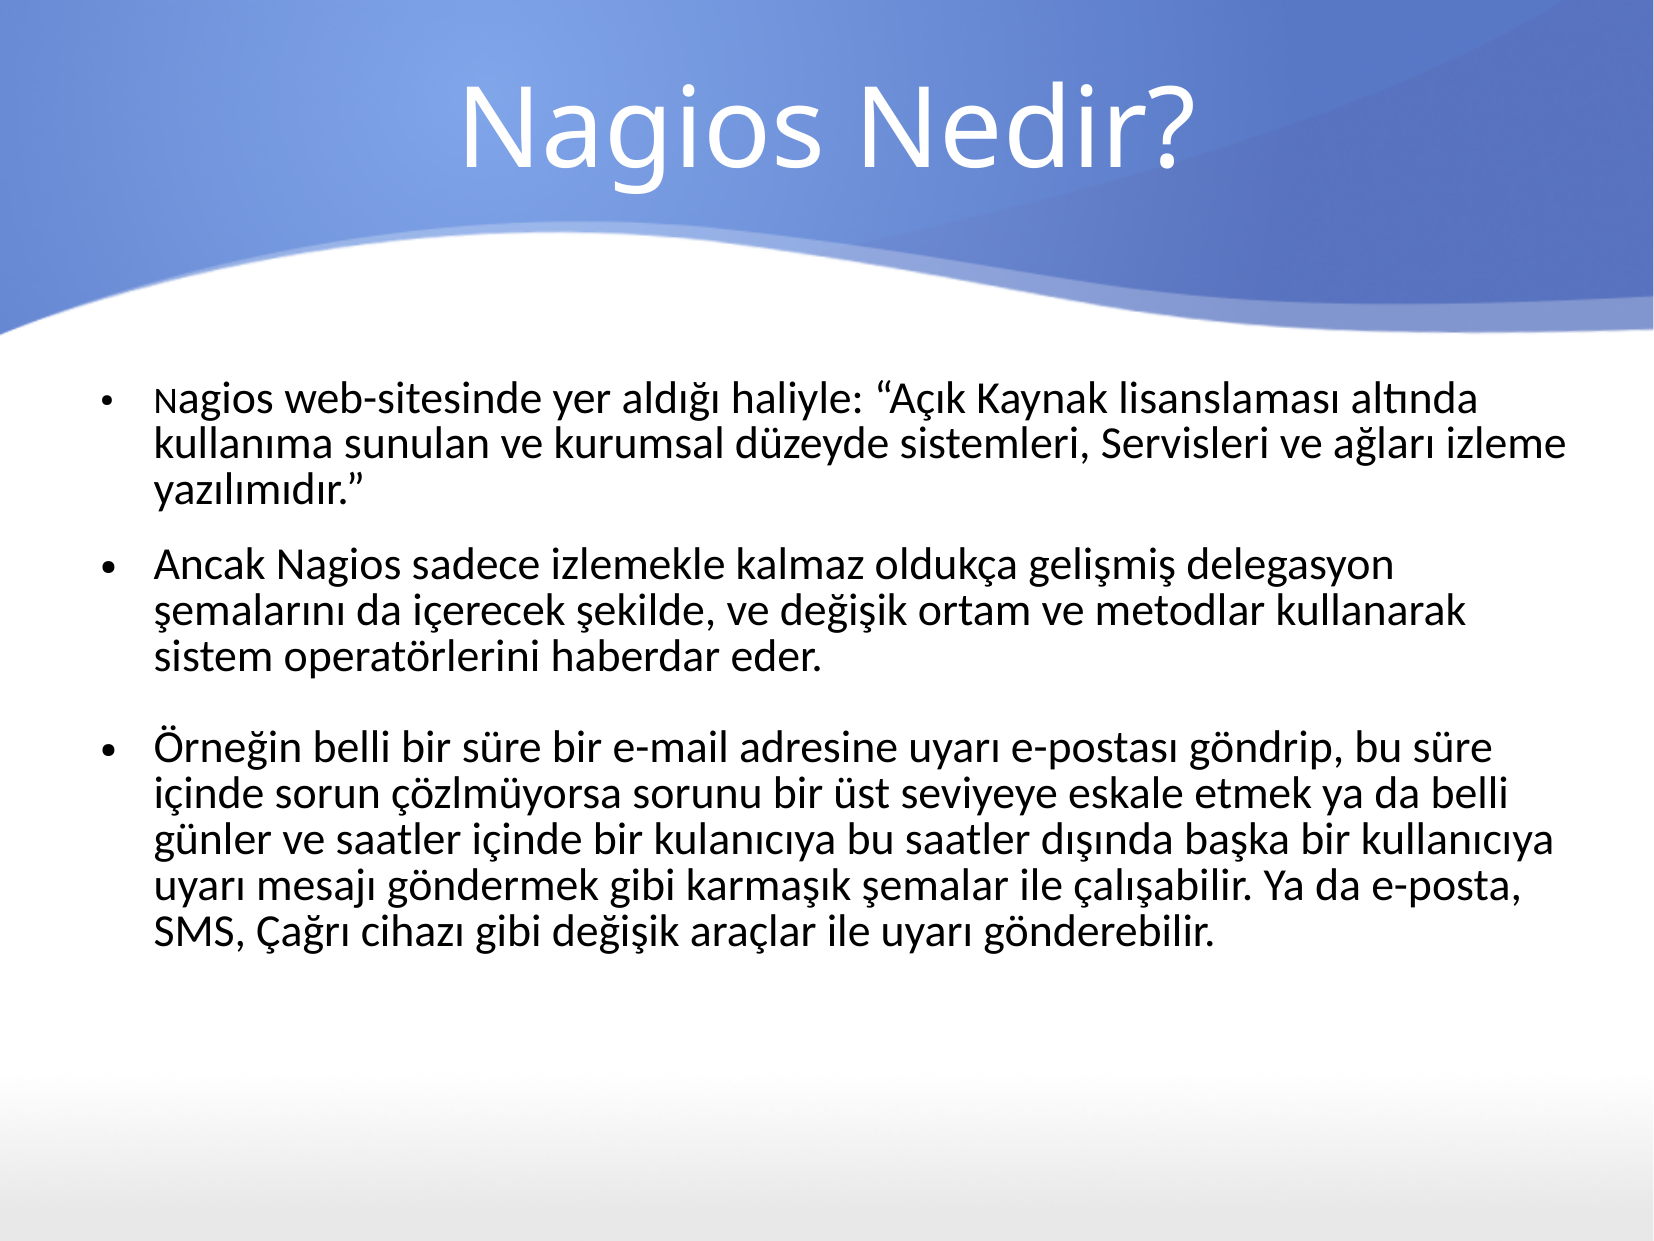

# Nagios Nedir?
Nagios web-sitesinde yer aldığı haliyle: “Açık Kaynak lisanslaması altında kullanıma sunulan ve kurumsal düzeyde sistemleri, Servisleri ve ağları izleme yazılımıdır.”
Ancak Nagios sadece izlemekle kalmaz oldukça gelişmiş delegasyon şemalarını da içerecek şekilde, ve değişik ortam ve metodlar kullanarak sistem operatörlerini haberdar eder.
Örneğin belli bir süre bir e-mail adresine uyarı e-postası göndrip, bu süre içinde sorun çözlmüyorsa sorunu bir üst seviyeye eskale etmek ya da belli günler ve saatler içinde bir kulanıcıya bu saatler dışında başka bir kullanıcıya uyarı mesajı göndermek gibi karmaşık şemalar ile çalışabilir. Ya da e-posta, SMS, Çağrı cihazı gibi değişik araçlar ile uyarı gönderebilir.